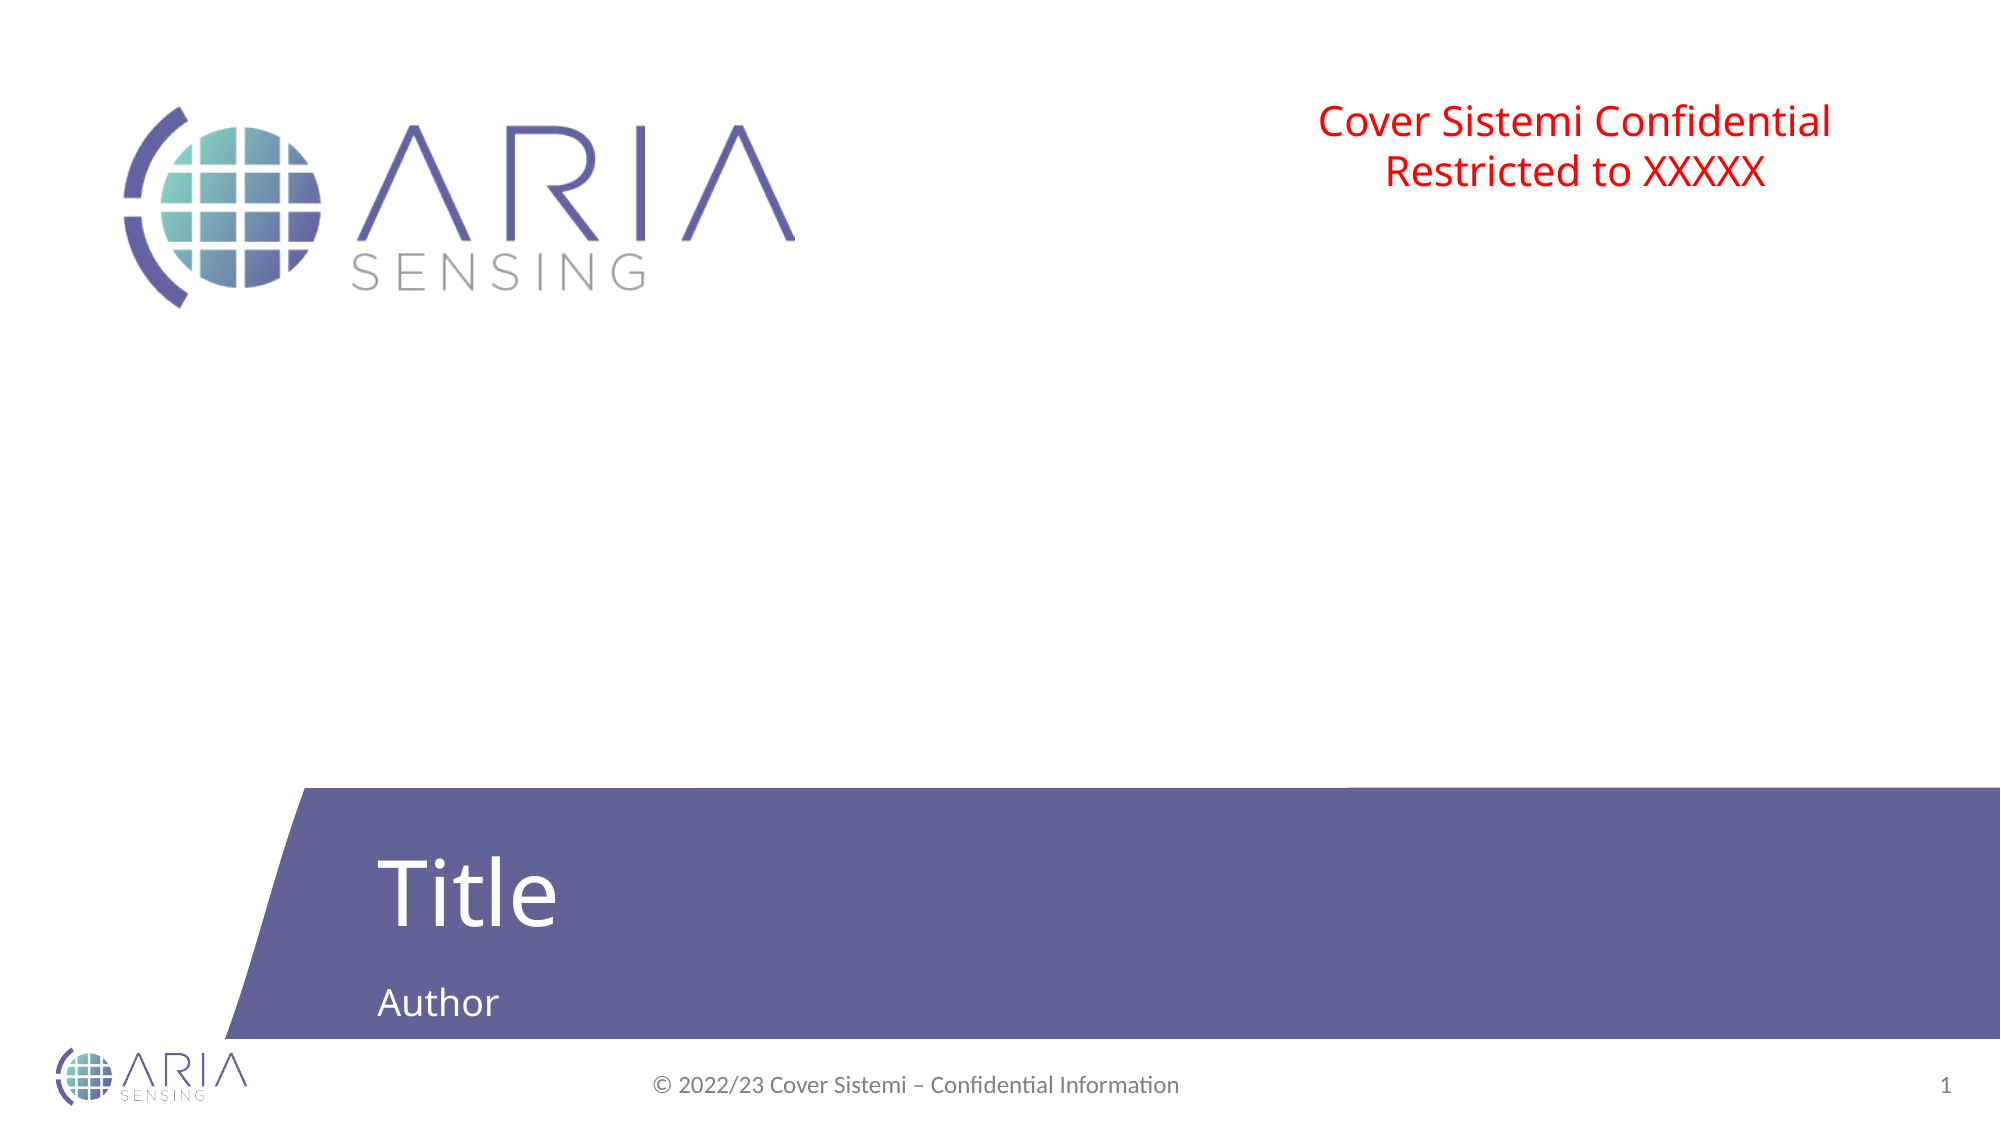

Cover Sistemi Confidential
Restricted to XXXXX
# Title
Author